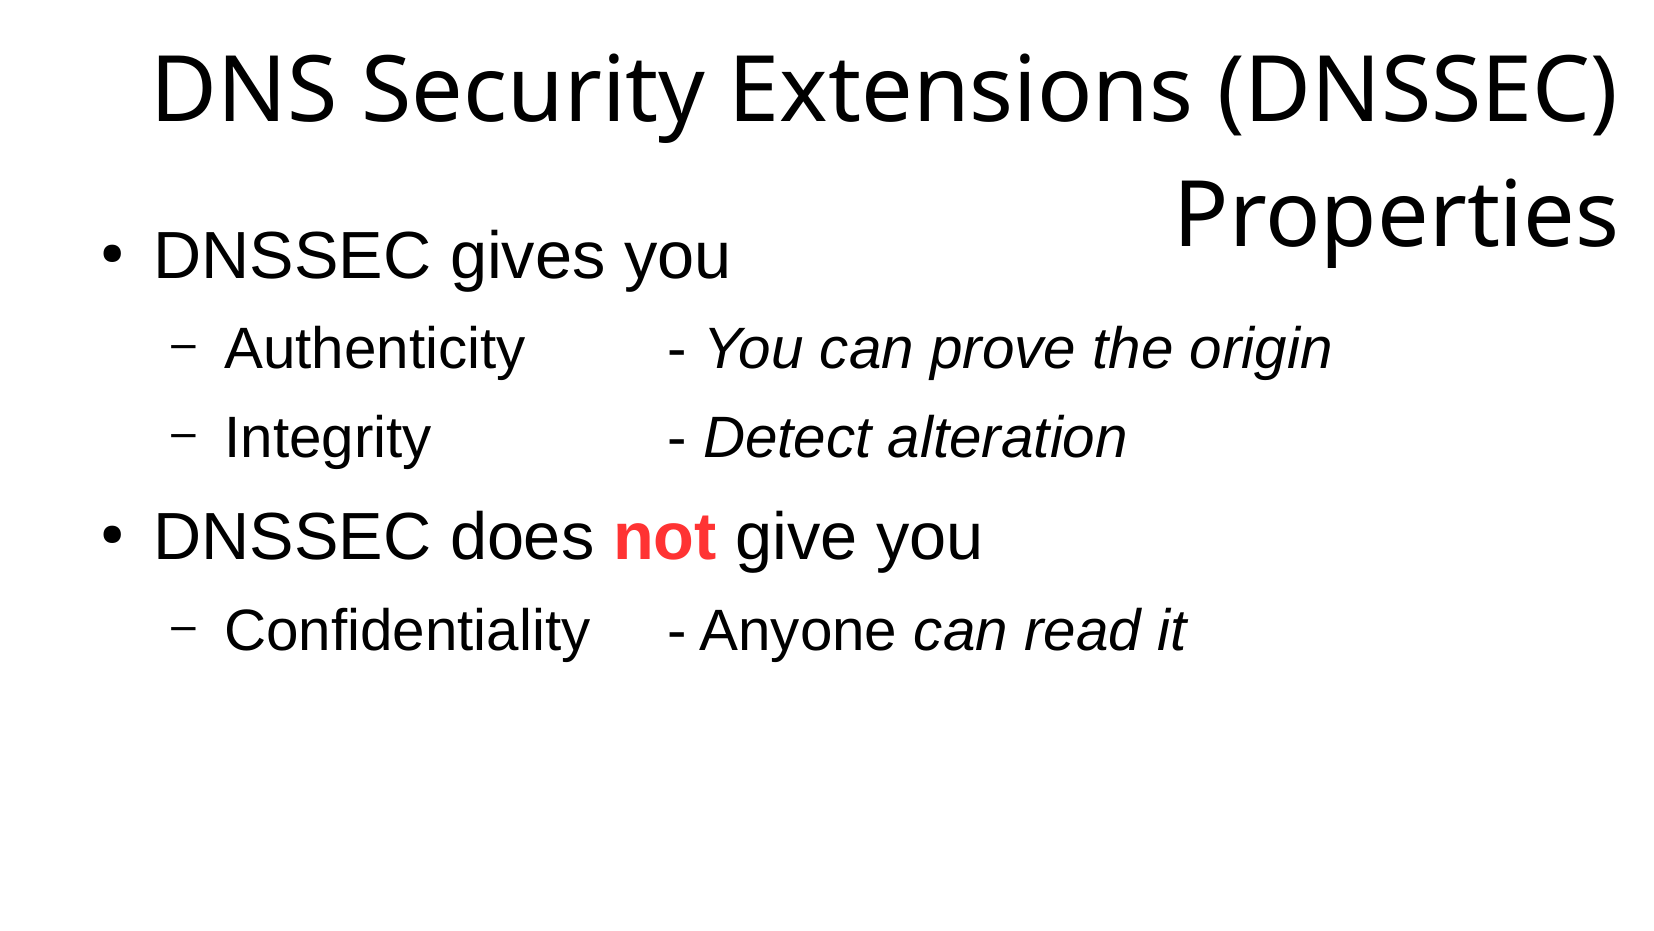

# DNS Security Extensions (DNSSEC) Properties
DNSSEC gives you
Authenticity		- You can prove the origin
Integrity				- Detect alteration
DNSSEC does not give you
Confidentiality		- Anyone can read it